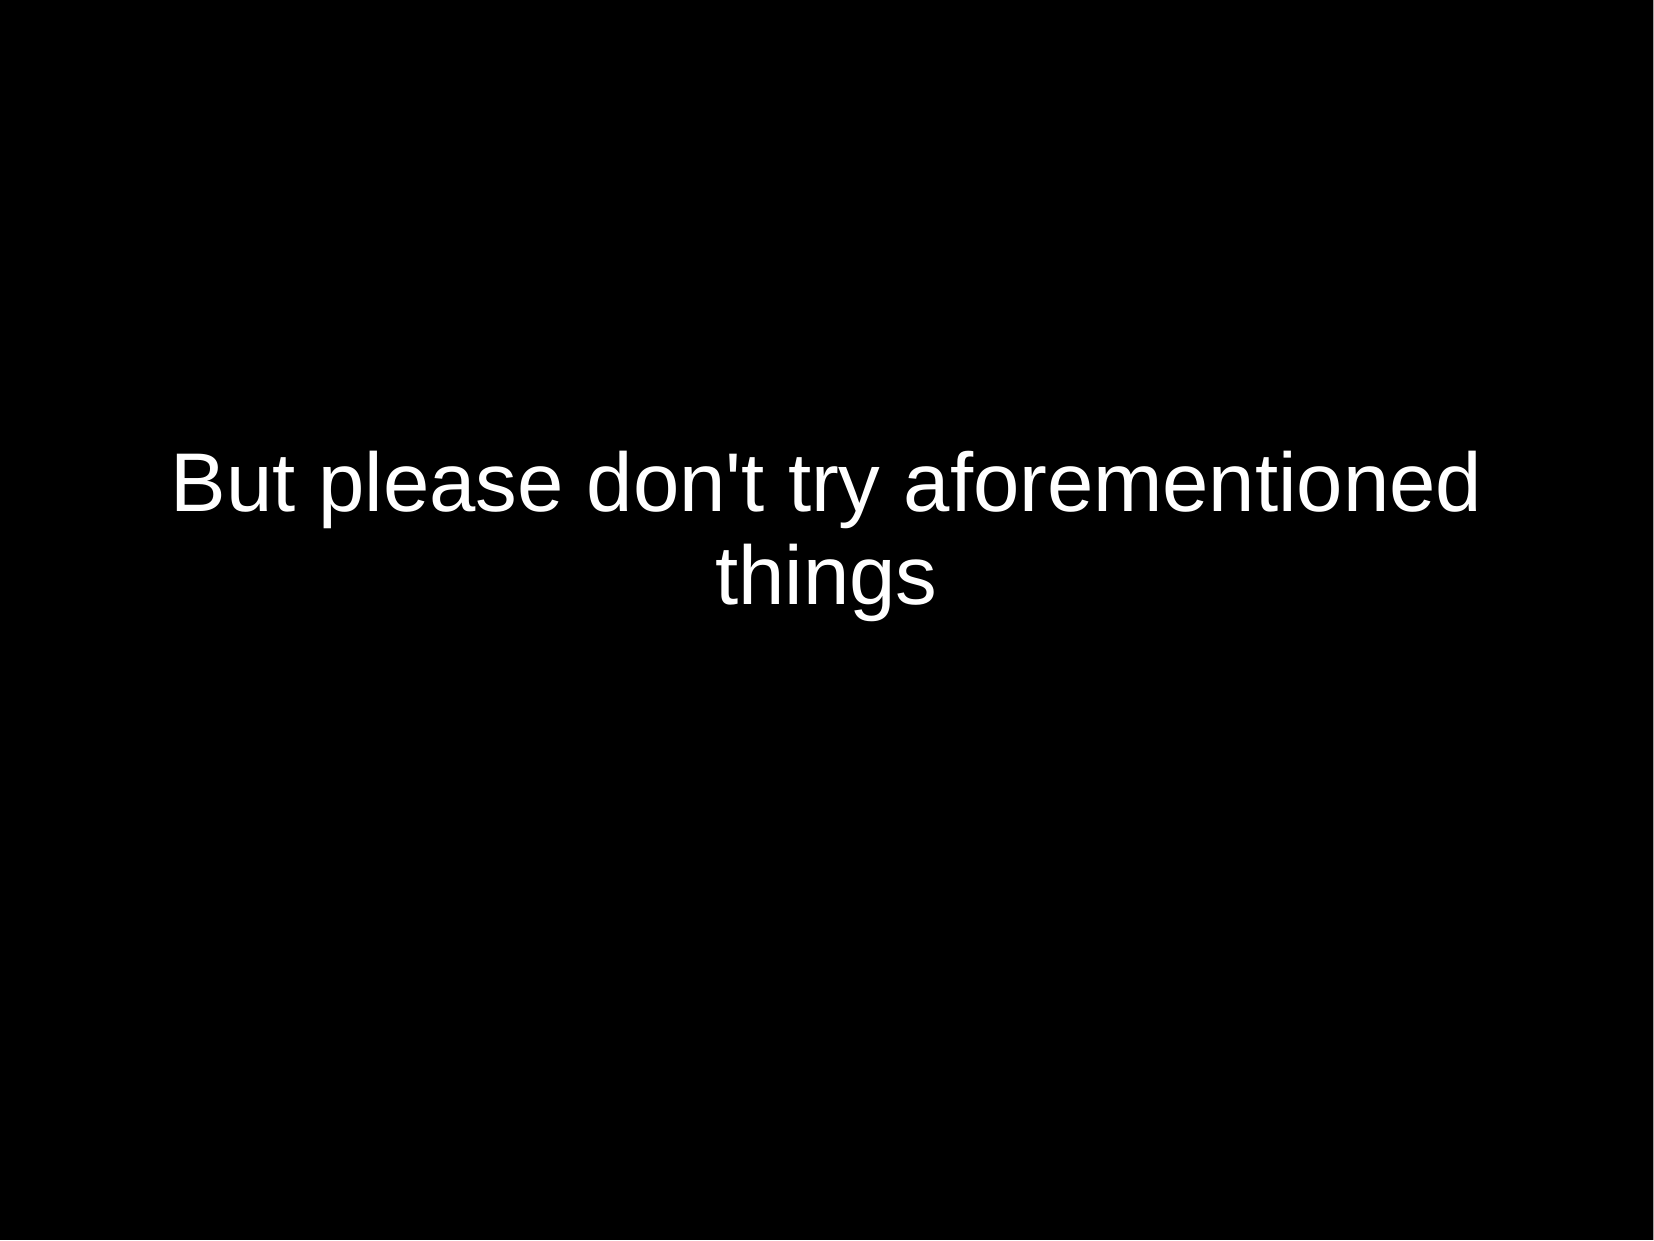

But please don't try aforementioned things
#